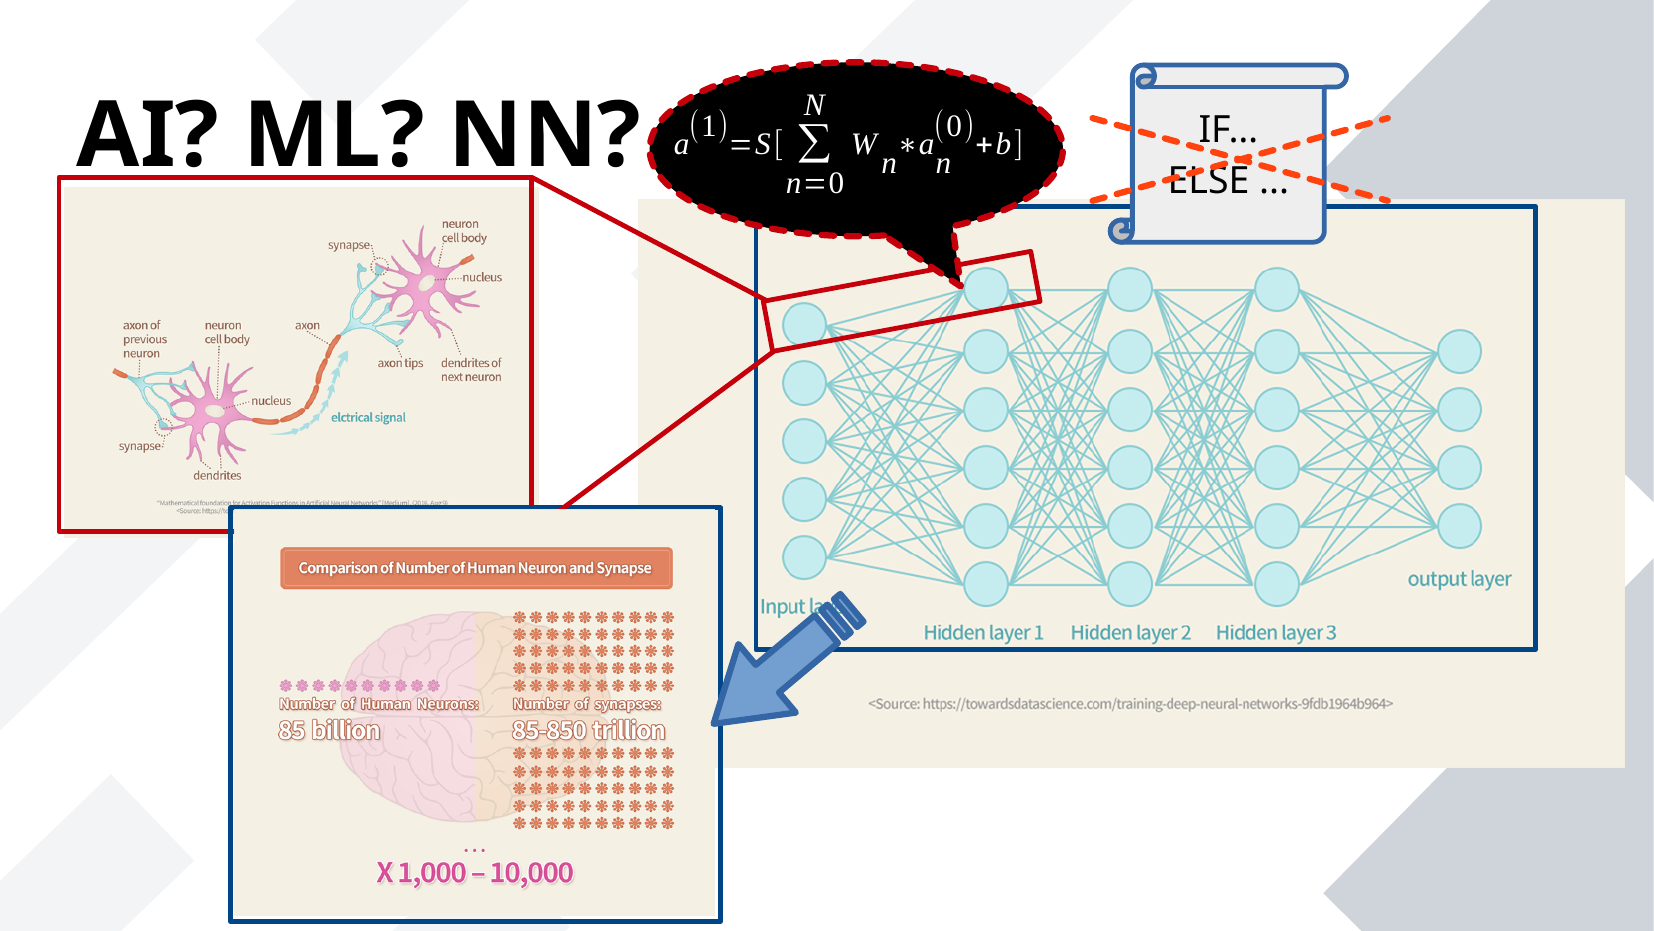

# AI? ML? NN?
IF…
ELSE ...